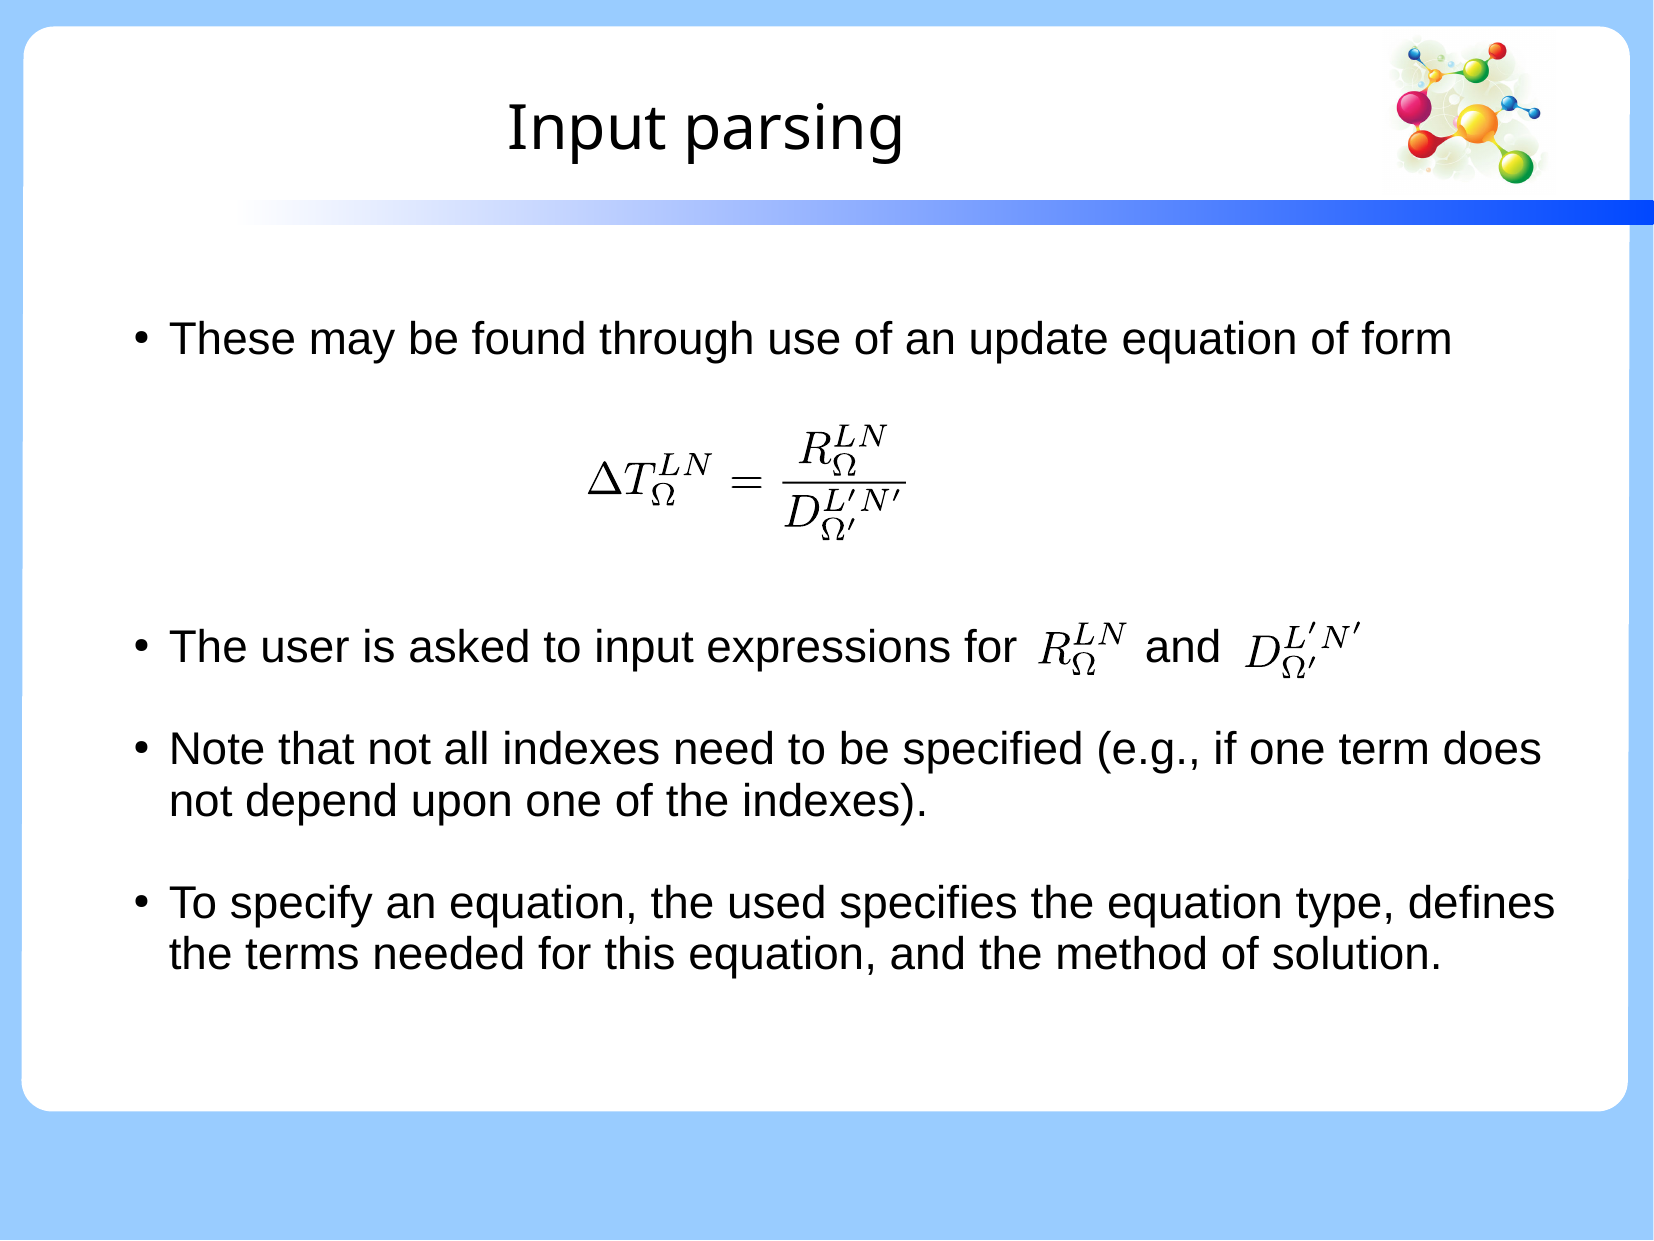

# Input parsing
These may be found through use of an update equation of form
The user is asked to input expressions for and .
Note that not all indexes need to be specified (e.g., if one term does not depend upon one of the indexes).
To specify an equation, the used specifies the equation type, defines the terms needed for this equation, and the method of solution.